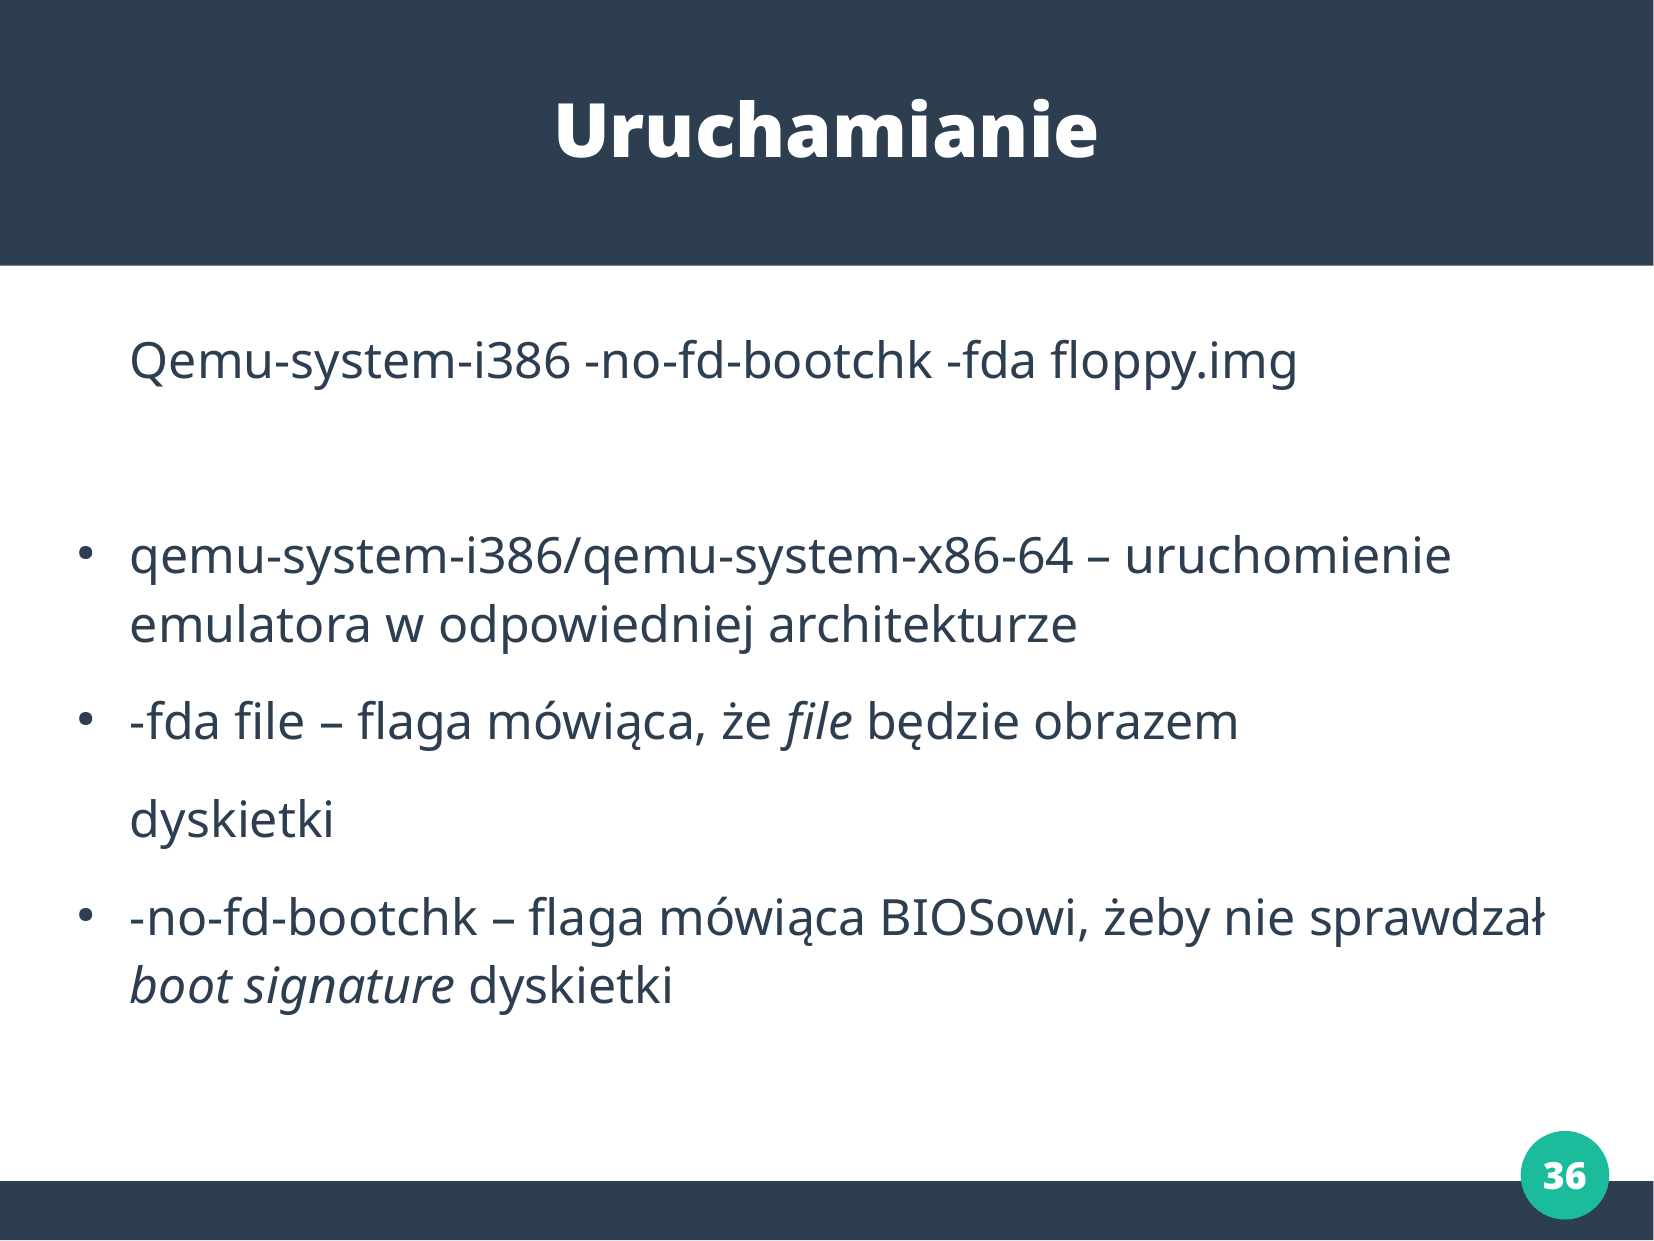

# Uruchamianie
Qemu-system-i386 -no-fd-bootchk -fda floppy.img
qemu-system-i386/qemu-system-x86-64 – uruchomienie emulatora w odpowiedniej architekturze
-fda file – flaga mówiąca, że file będzie obrazem
dyskietki
-no-fd-bootchk – flaga mówiąca BIOSowi, żeby nie sprawdzał boot signature dyskietki
36